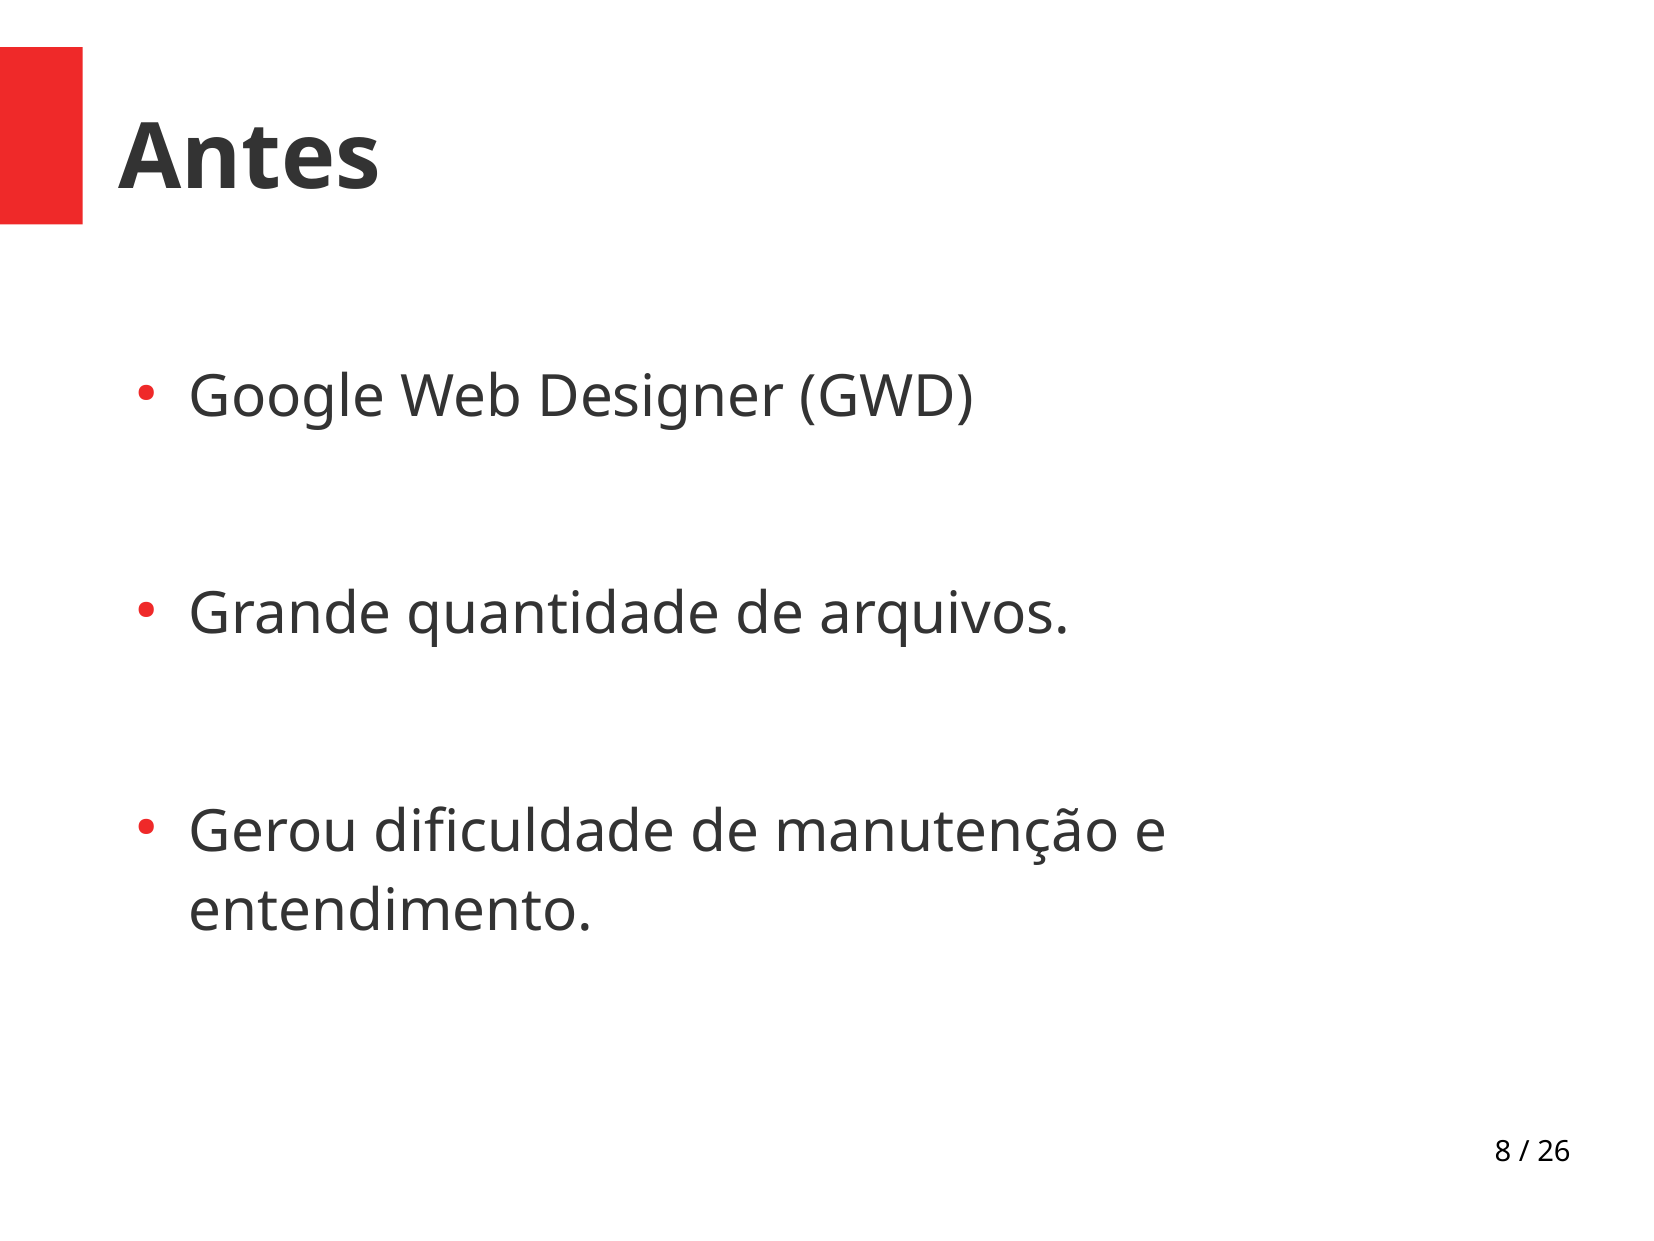

# Antes
Google Web Designer (GWD)
Grande quantidade de arquivos.
Gerou dificuldade de manutenção e entendimento.
8